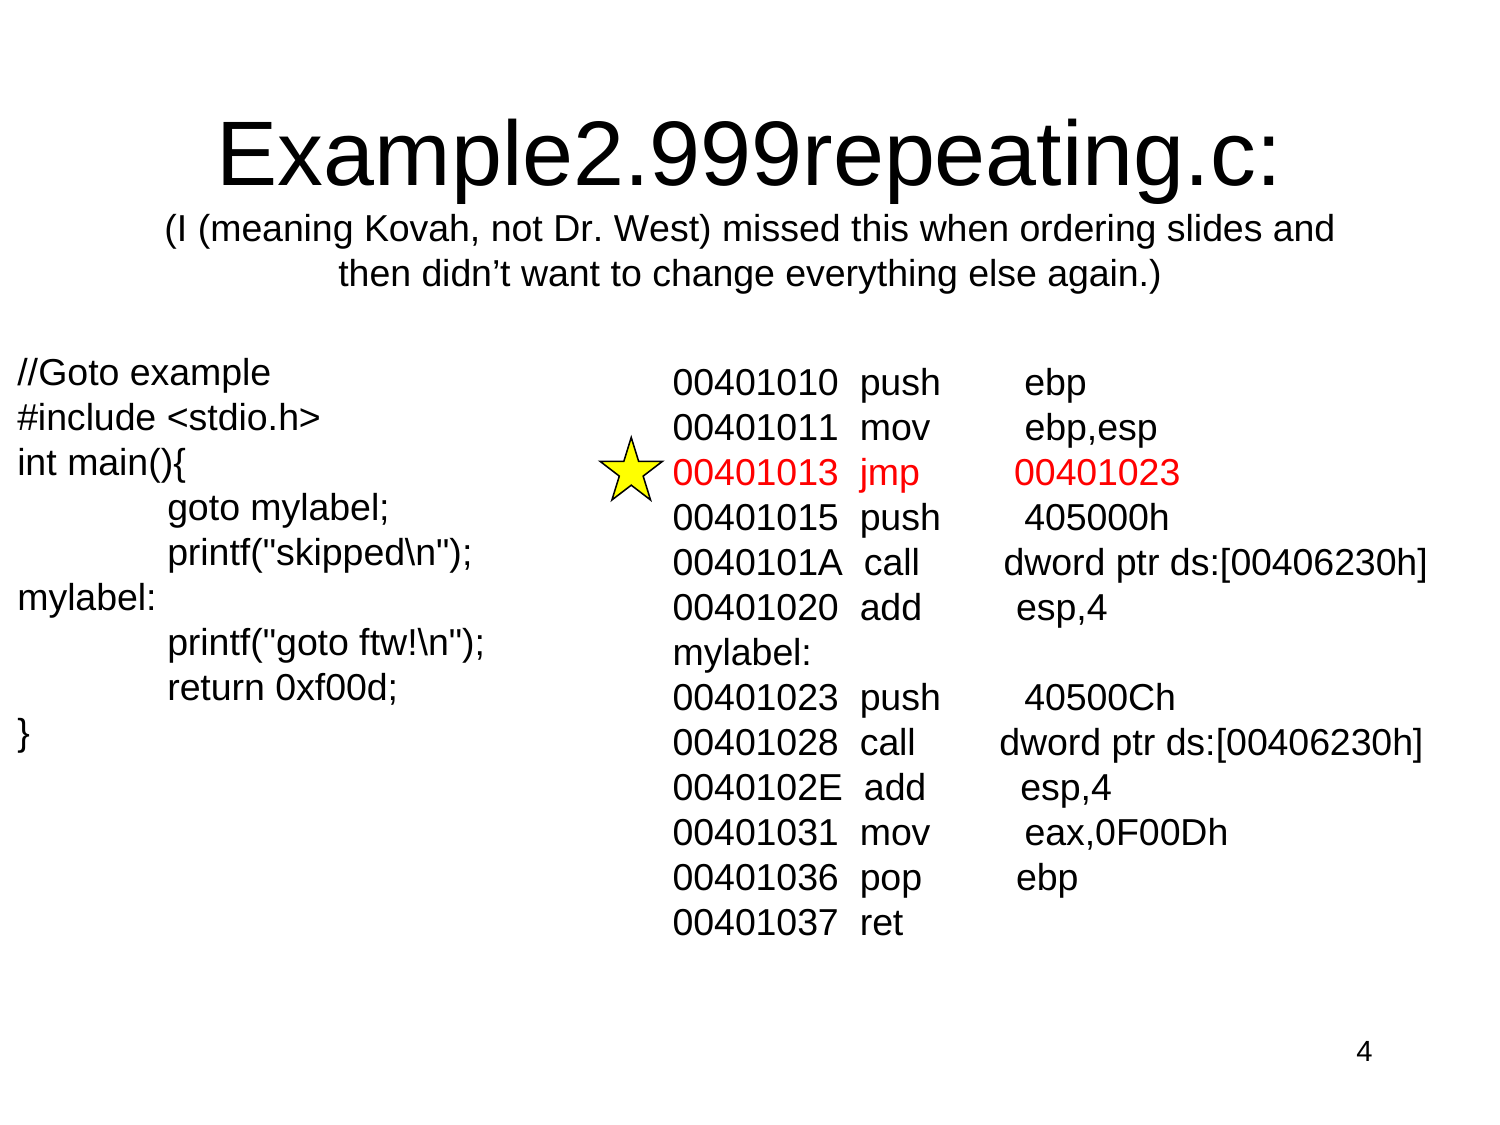

# Example2.999repeating.c: (I (meaning Kovah, not Dr. West) missed this when ordering slides and then didn’t want to change everything else again.)
//Goto example
#include <stdio.h>
int main(){
	goto mylabel;
	printf("skipped\n");
mylabel:
	printf("goto ftw!\n");
	return 0xf00d;
}
00401010 push ebp
00401011 mov ebp,esp
00401013 jmp 00401023
00401015 push 405000h
0040101A call dword ptr ds:[00406230h]
00401020 add esp,4
mylabel:
00401023 push 40500Ch
00401028 call dword ptr ds:[00406230h]
0040102E add esp,4
00401031 mov eax,0F00Dh
00401036 pop ebp
00401037 ret